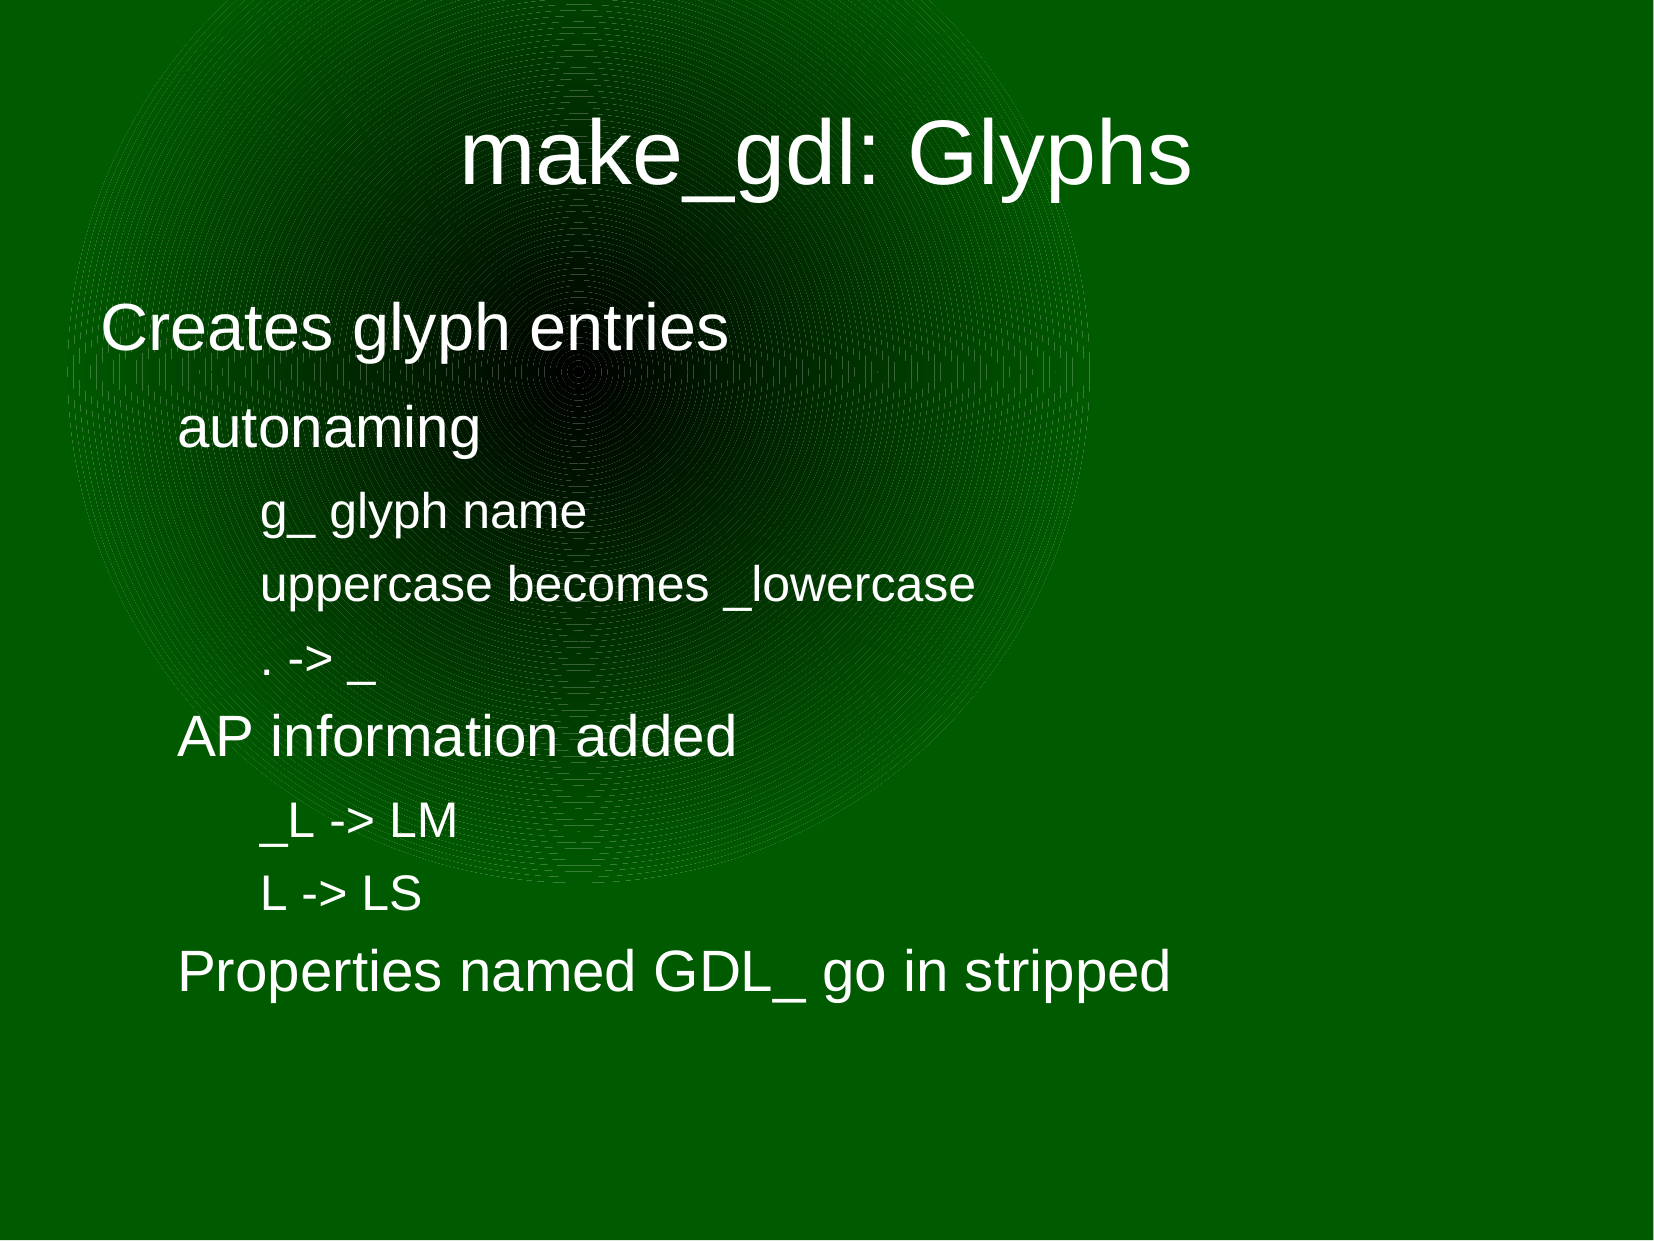

# make_gdl: Glyphs
Creates glyph entries
autonaming
g_ glyph name
uppercase becomes _lowercase
. -> _
AP information added
_L -> LM
L -> LS
Properties named GDL_ go in stripped